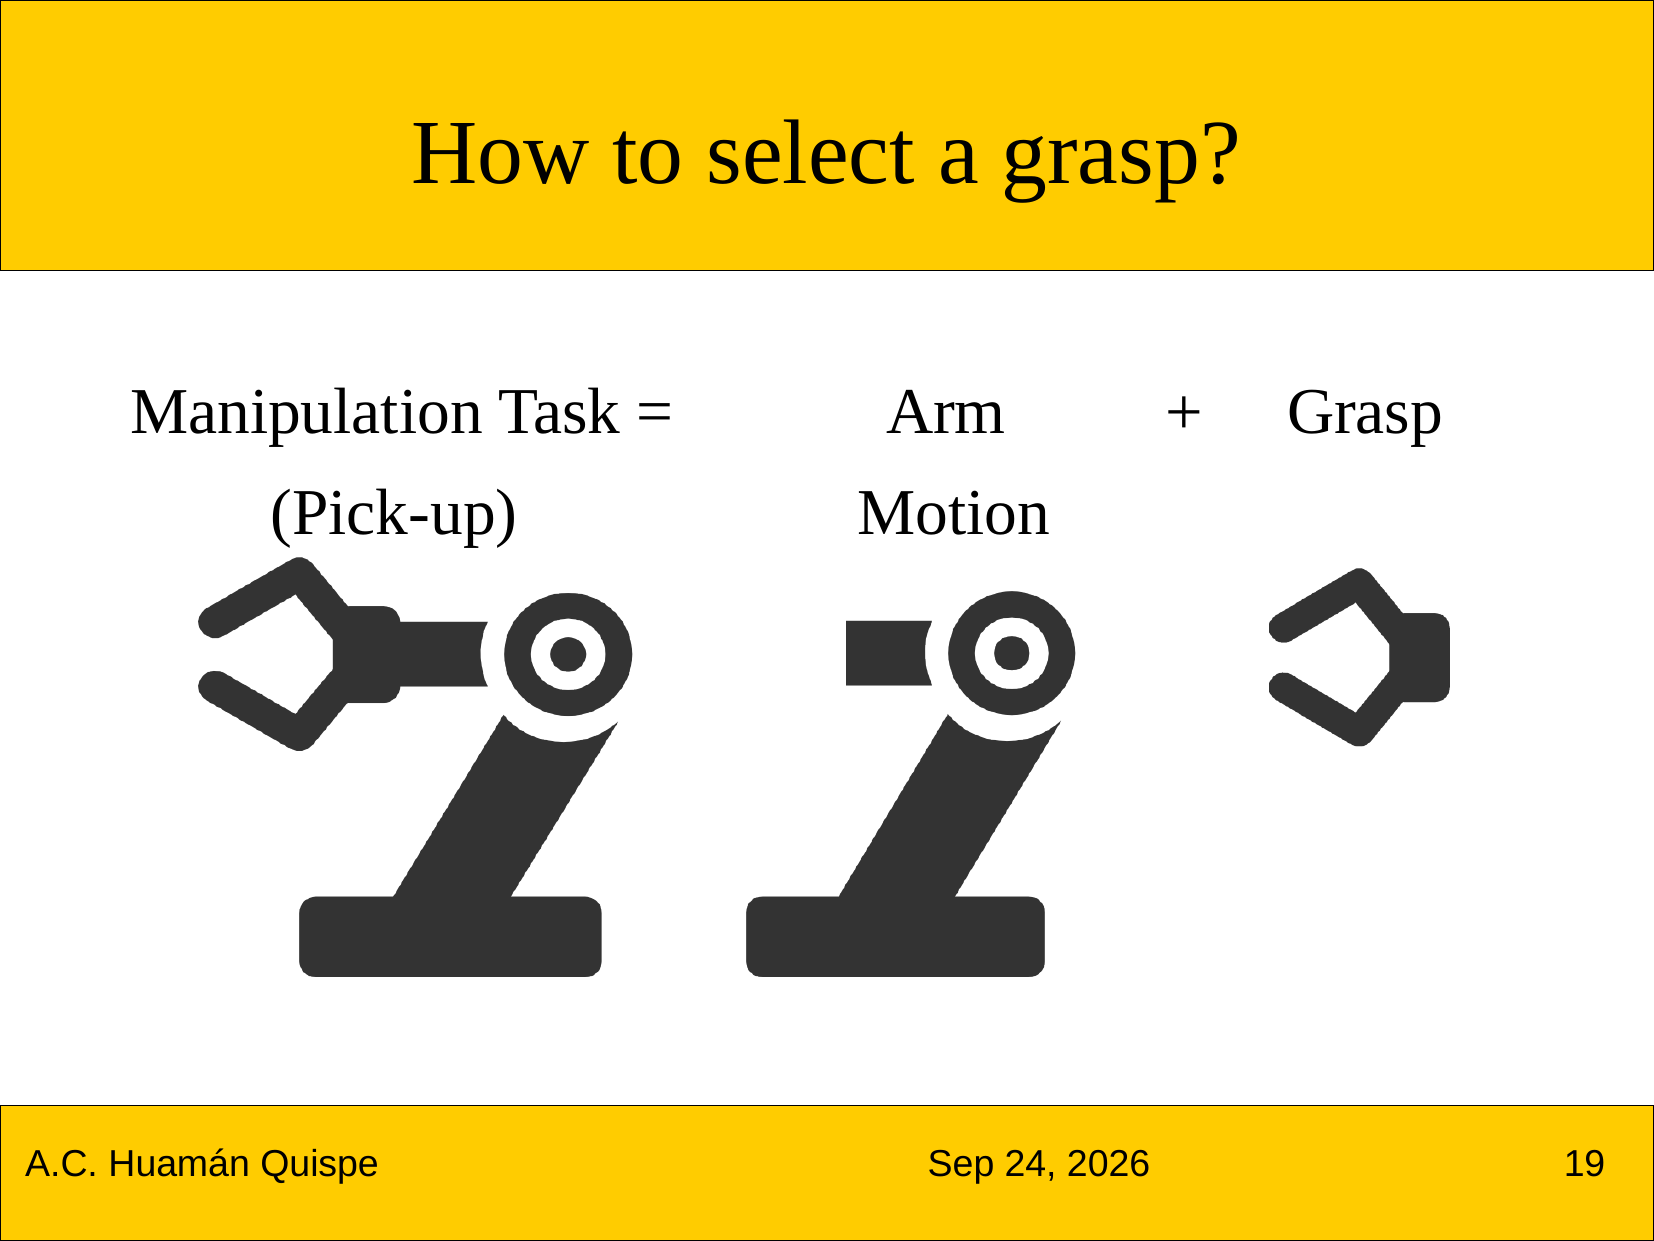

# How to select a grasp?
Manipulation Task =
(Pick-up)
Arm
 Motion
Grasp
+